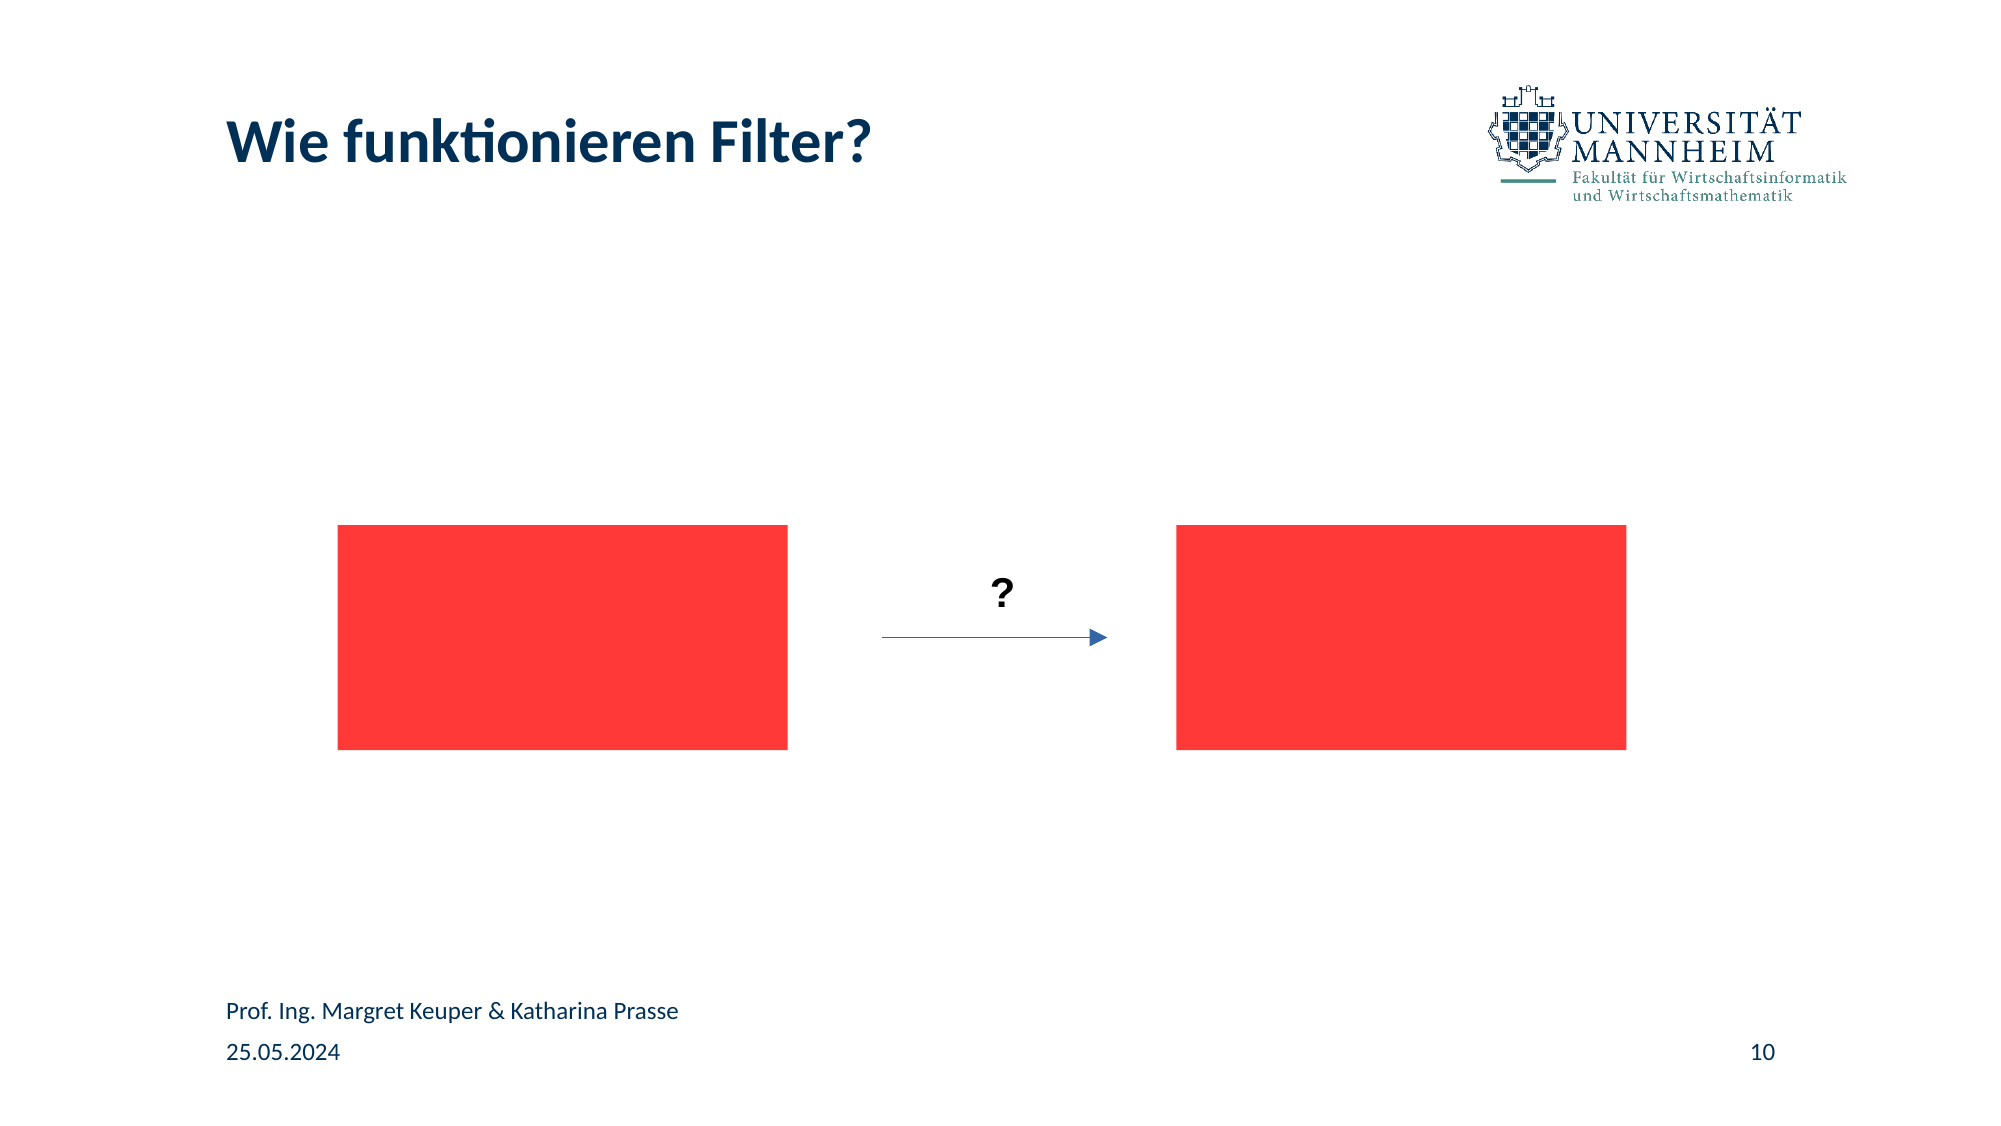

# Wie funktionieren Filter?
?
Prof. Ing. Margret Keuper & Katharina Prasse
25.05.2024
10